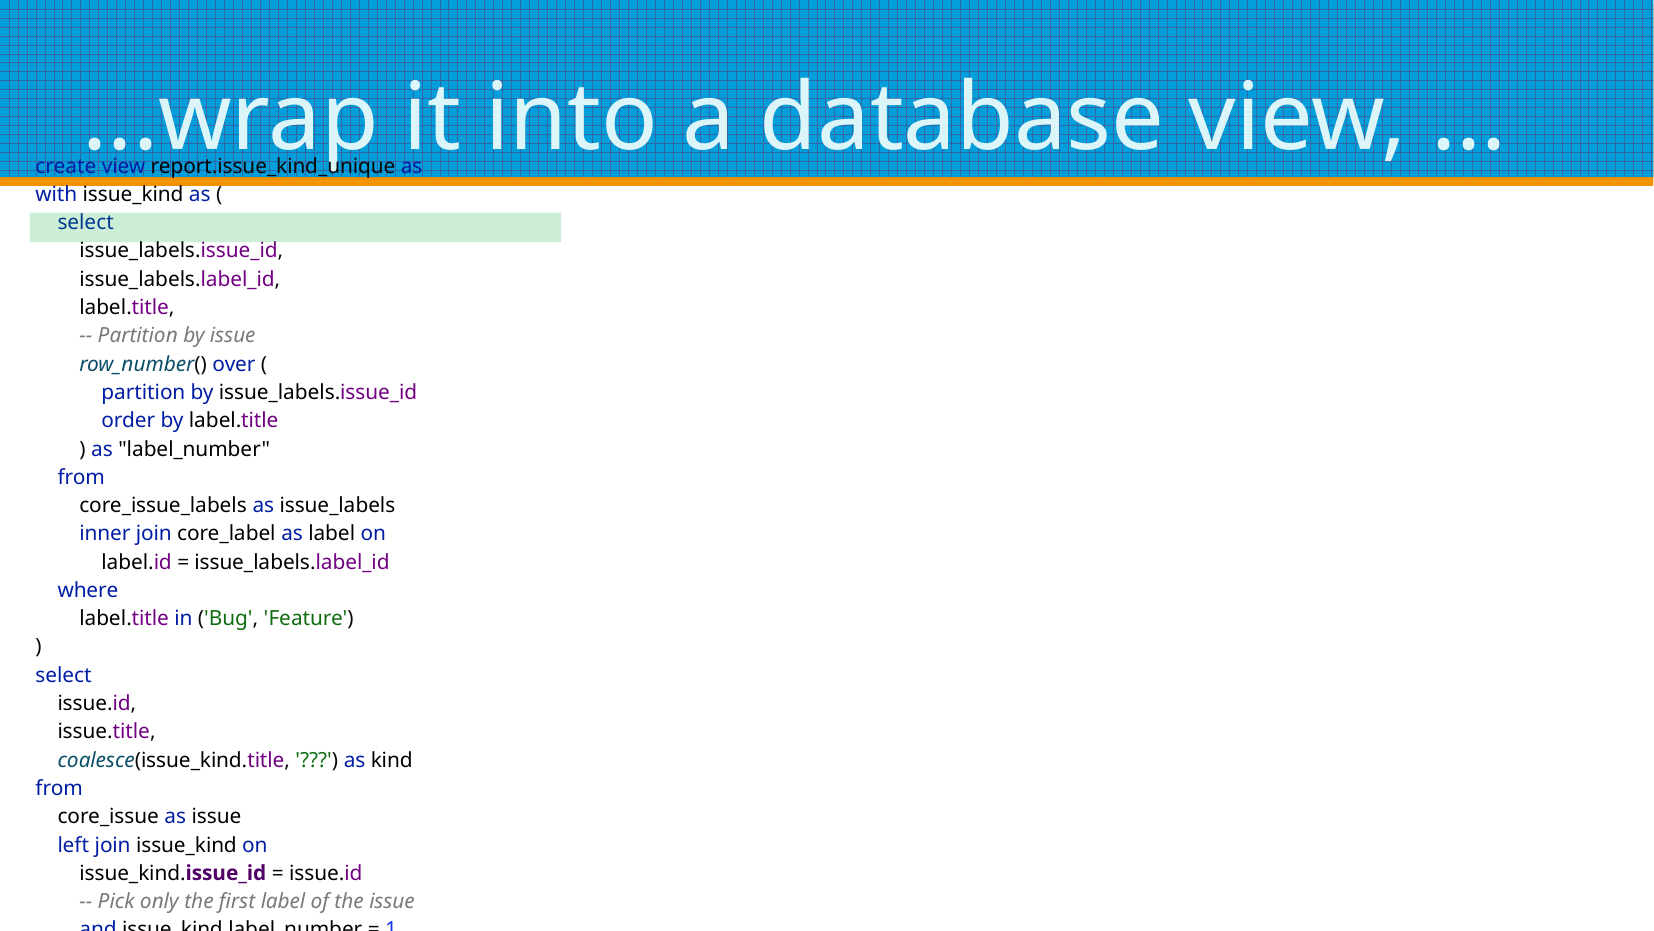

# ...wrap it into a database view, ...
create view report.issue_kind_unique as
with issue_kind as (
 select
 issue_labels.issue_id,
 issue_labels.label_id,
 label.title,
 -- Partition by issue
 row_number() over (
 partition by issue_labels.issue_id
 order by label.title
 ) as "label_number"
 from
 core_issue_labels as issue_labels
 inner join core_label as label on
 label.id = issue_labels.label_id
 where
 label.title in ('Bug', 'Feature')
)
select
 issue.id,
 issue.title,
 coalesce(issue_kind.title, '???') as kind
from
 core_issue as issue
 left join issue_kind on
 issue_kind.issue_id = issue.id
 -- Pick only the first label of the issue
 and issue_kind.label_number = 1